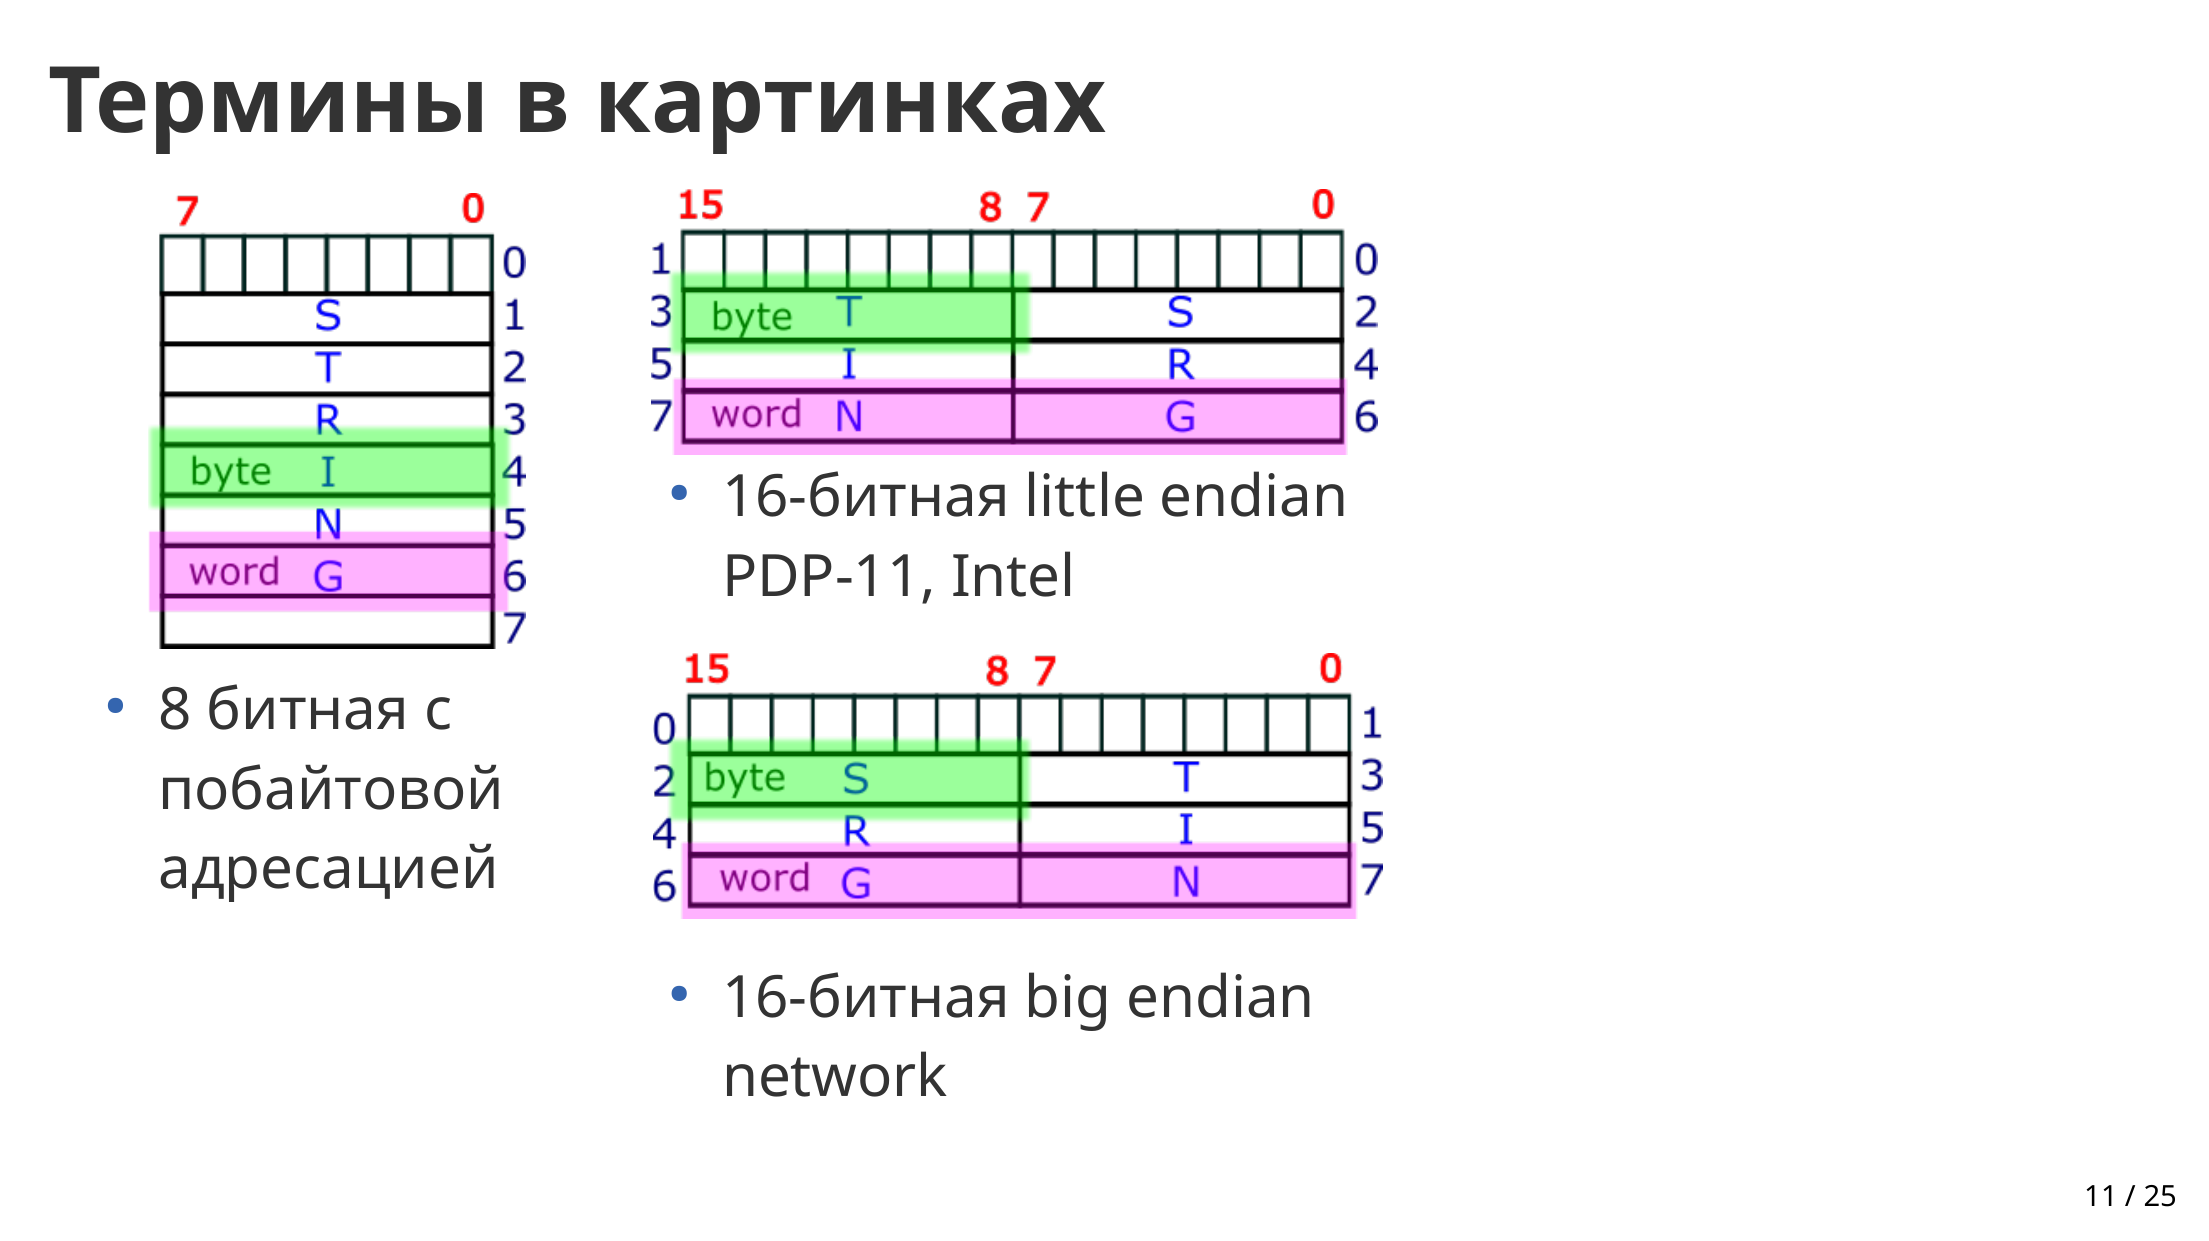

# Термины в картинках
16-битная little endian
PDP-11, Intel
8 битная с
побайтовой
адресацией
16-битная big endian
network
11